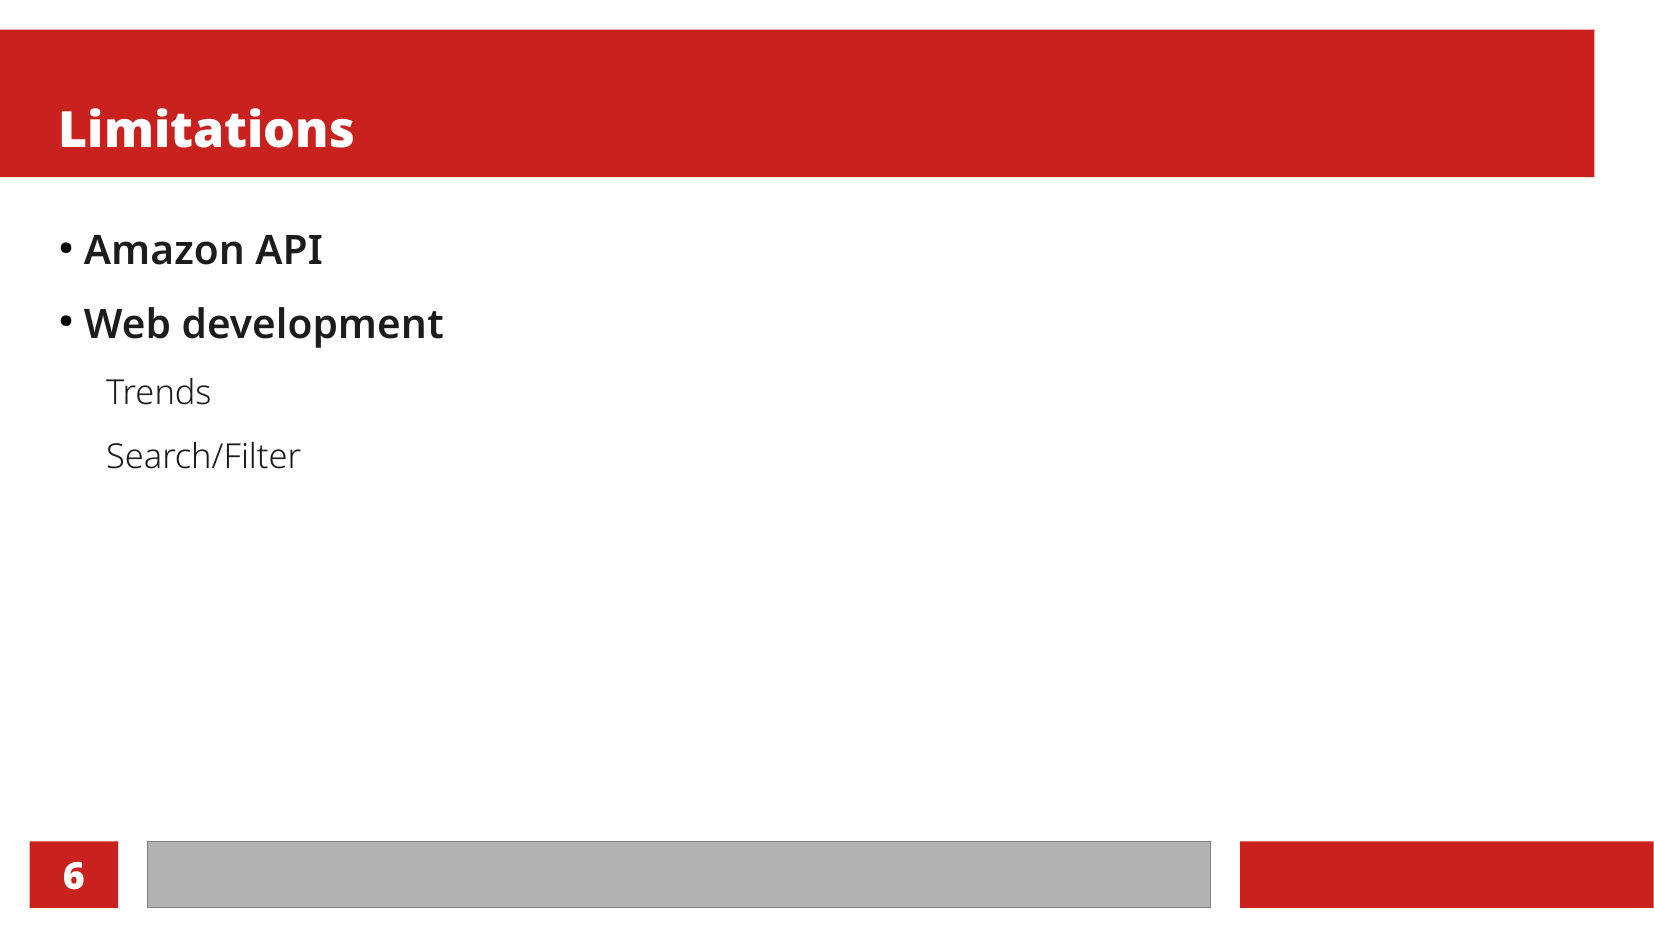

# Limitations
 Amazon API
 Web development
Trends
Search/Filter
6